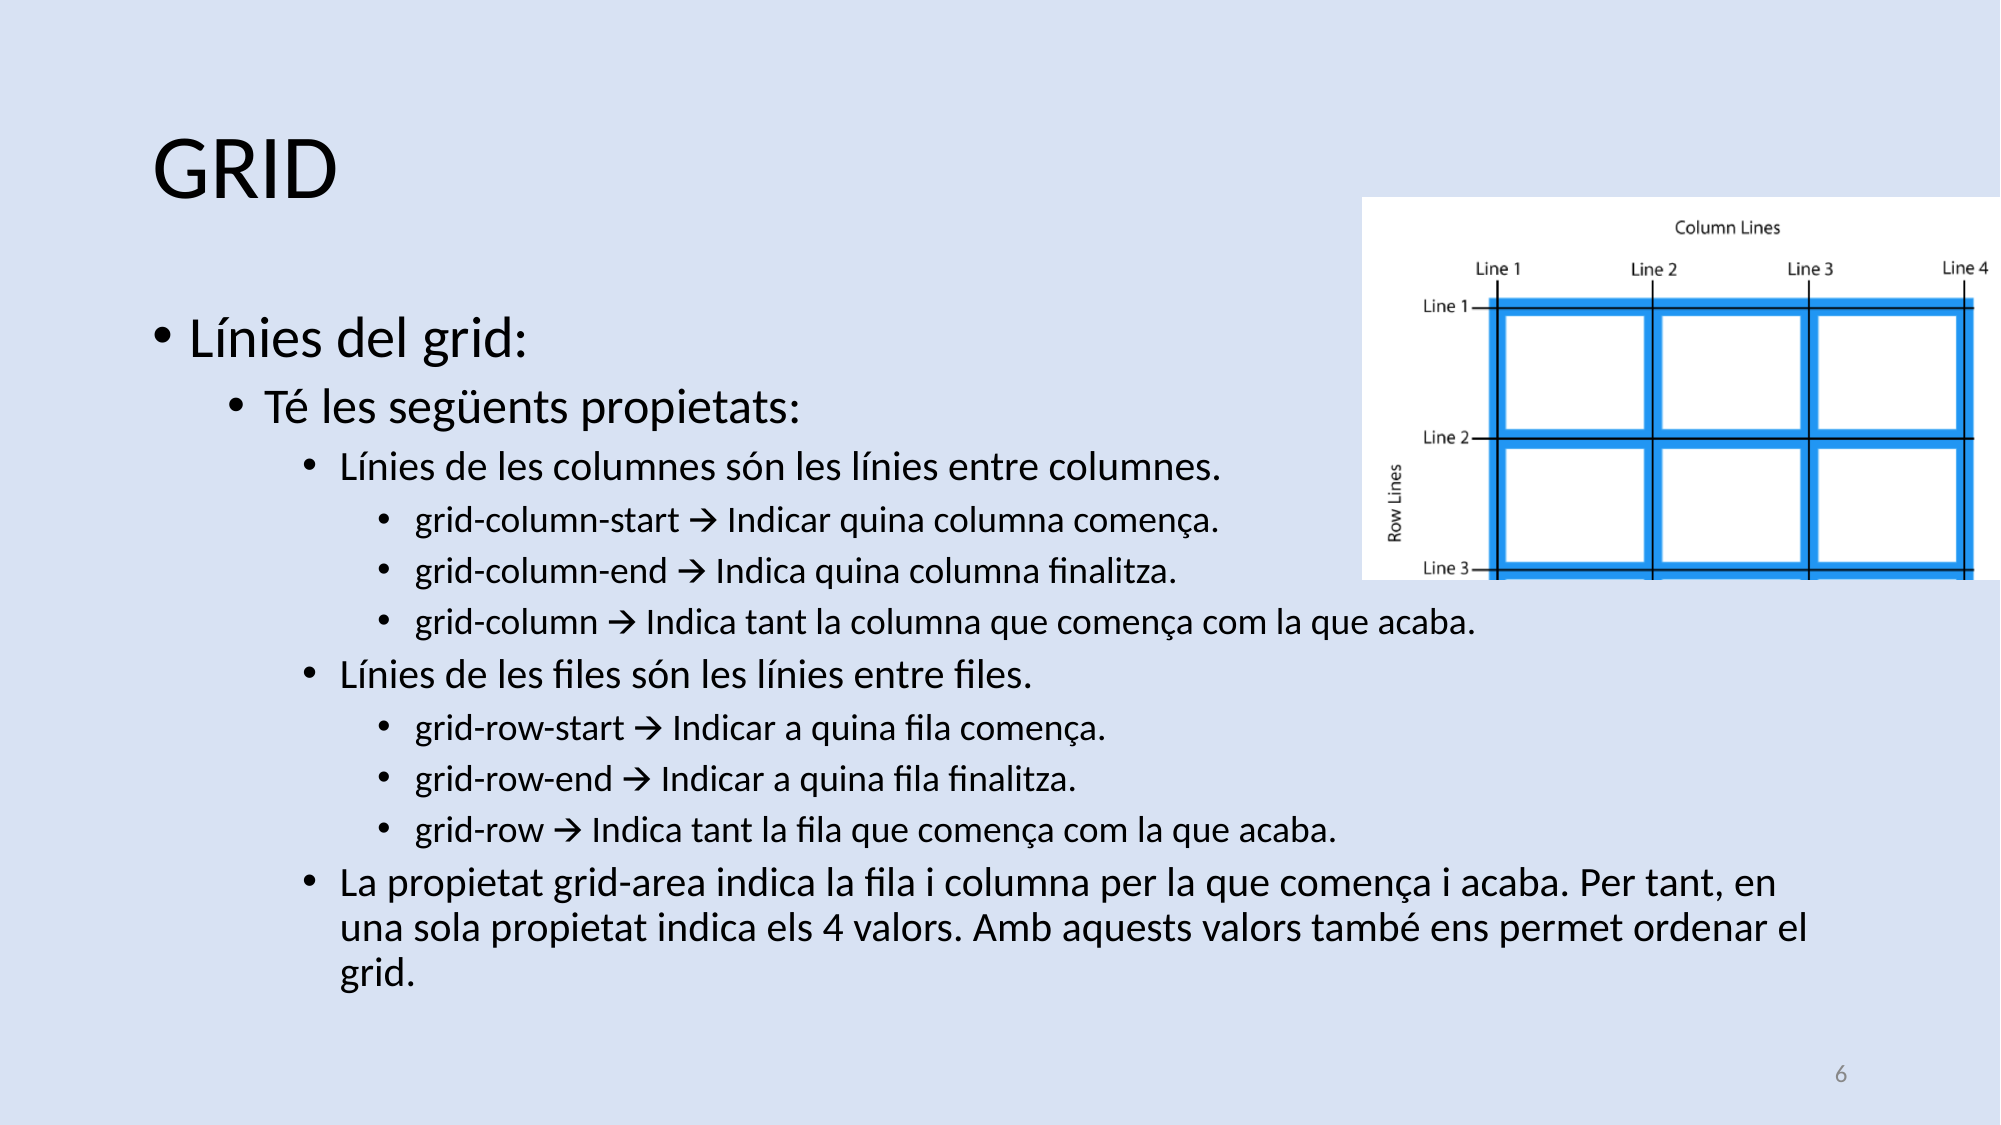

# GRID
Línies del grid:
Té les següents propietats:
Línies de les columnes són les línies entre columnes.
grid-column-start 🡪 Indicar quina columna comença.
grid-column-end 🡪 Indica quina columna finalitza.
grid-column 🡪 Indica tant la columna que comença com la que acaba.
Línies de les files són les línies entre files.
grid-row-start 🡪 Indicar a quina fila comença.
grid-row-end 🡪 Indicar a quina fila finalitza.
grid-row 🡪 Indica tant la fila que comença com la que acaba.
La propietat grid-area indica la fila i columna per la que comença i acaba. Per tant, en una sola propietat indica els 4 valors. Amb aquests valors també ens permet ordenar el grid.